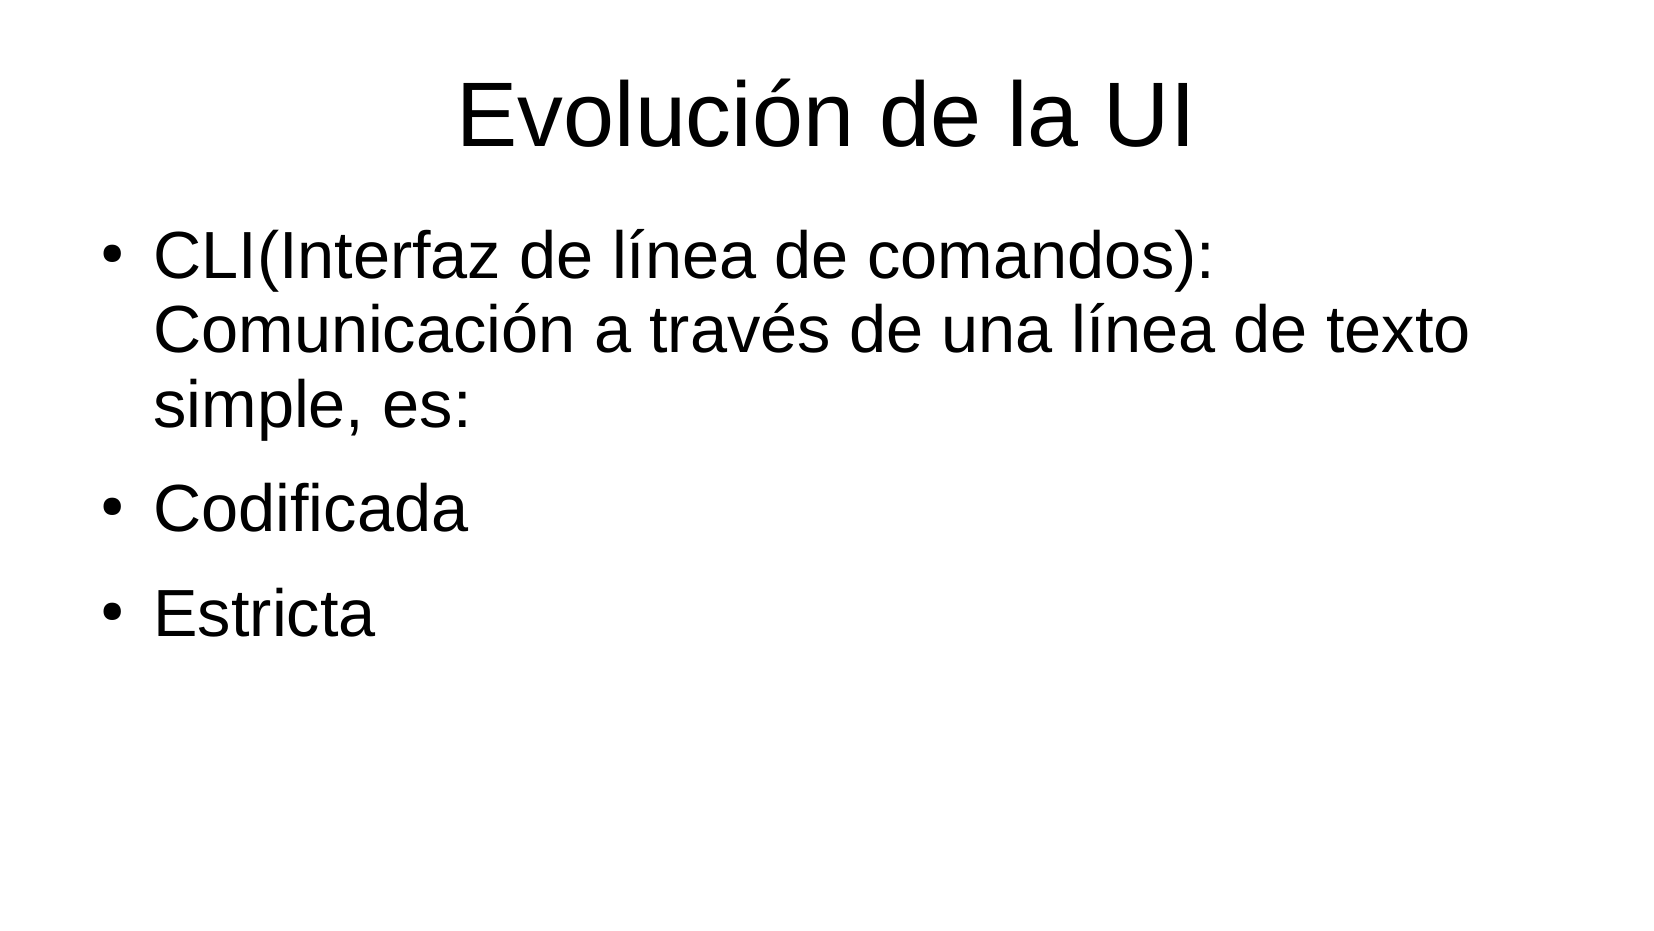

# Evolución de la UI
CLI(Interfaz de línea de comandos): Comunicación a través de una línea de texto simple, es:
Codificada
Estricta